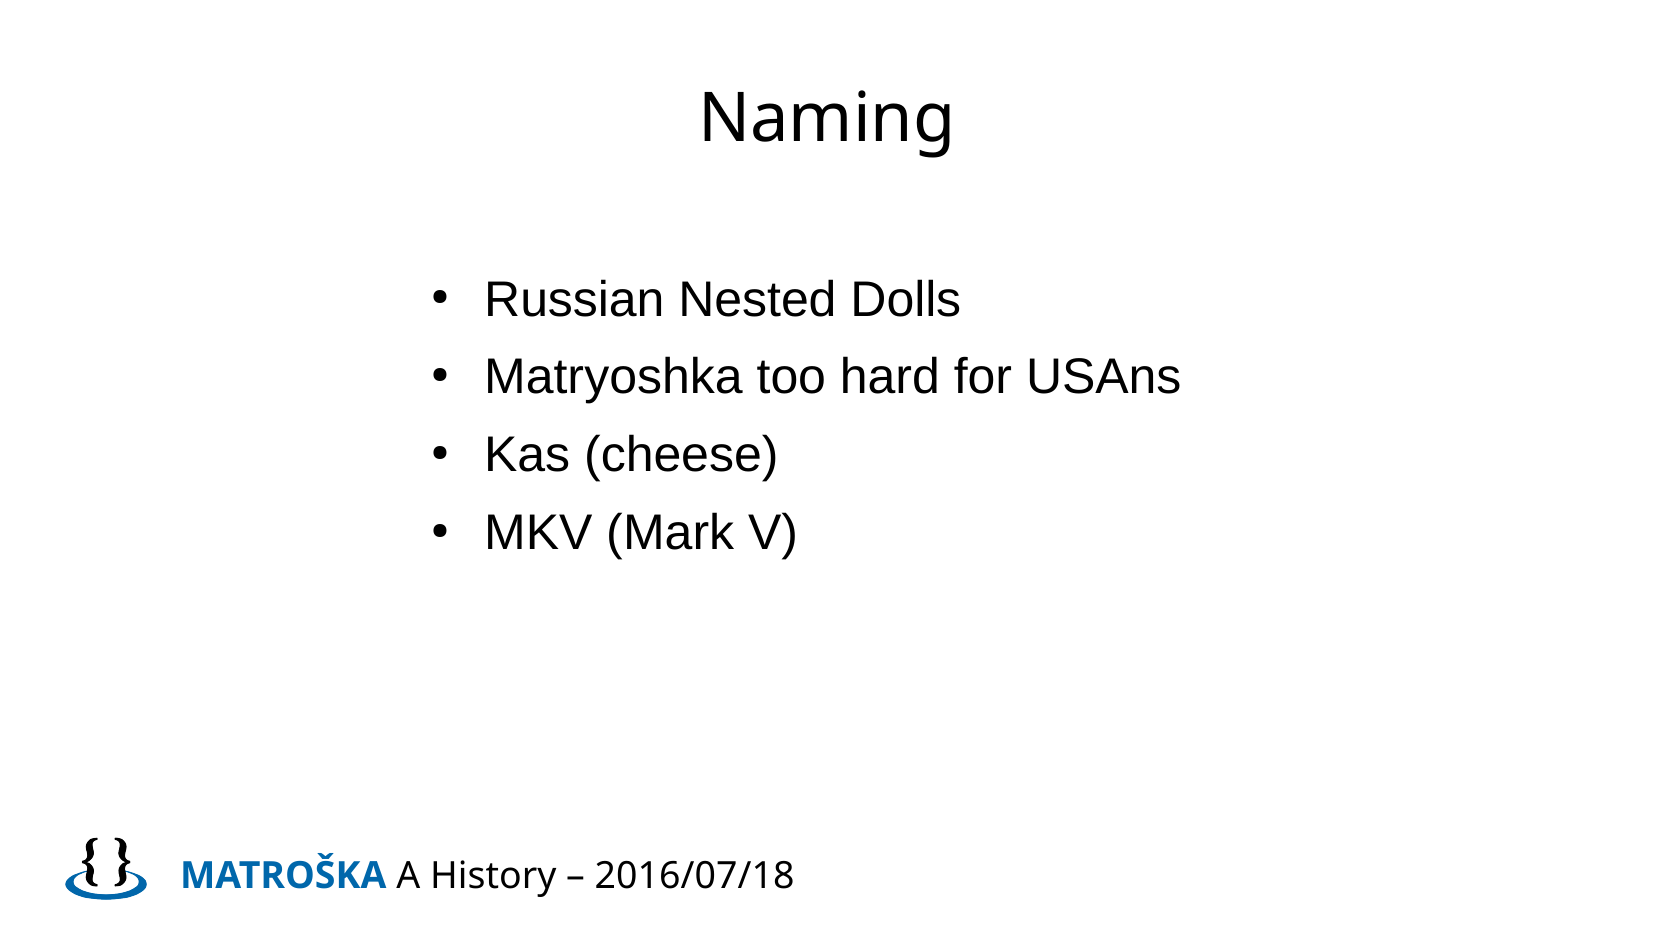

# Naming
Russian Nested Dolls
Matryoshka too hard for USAns
Kas (cheese)
MKV (Mark V)
MATROŠKA A History – 2016/07/18